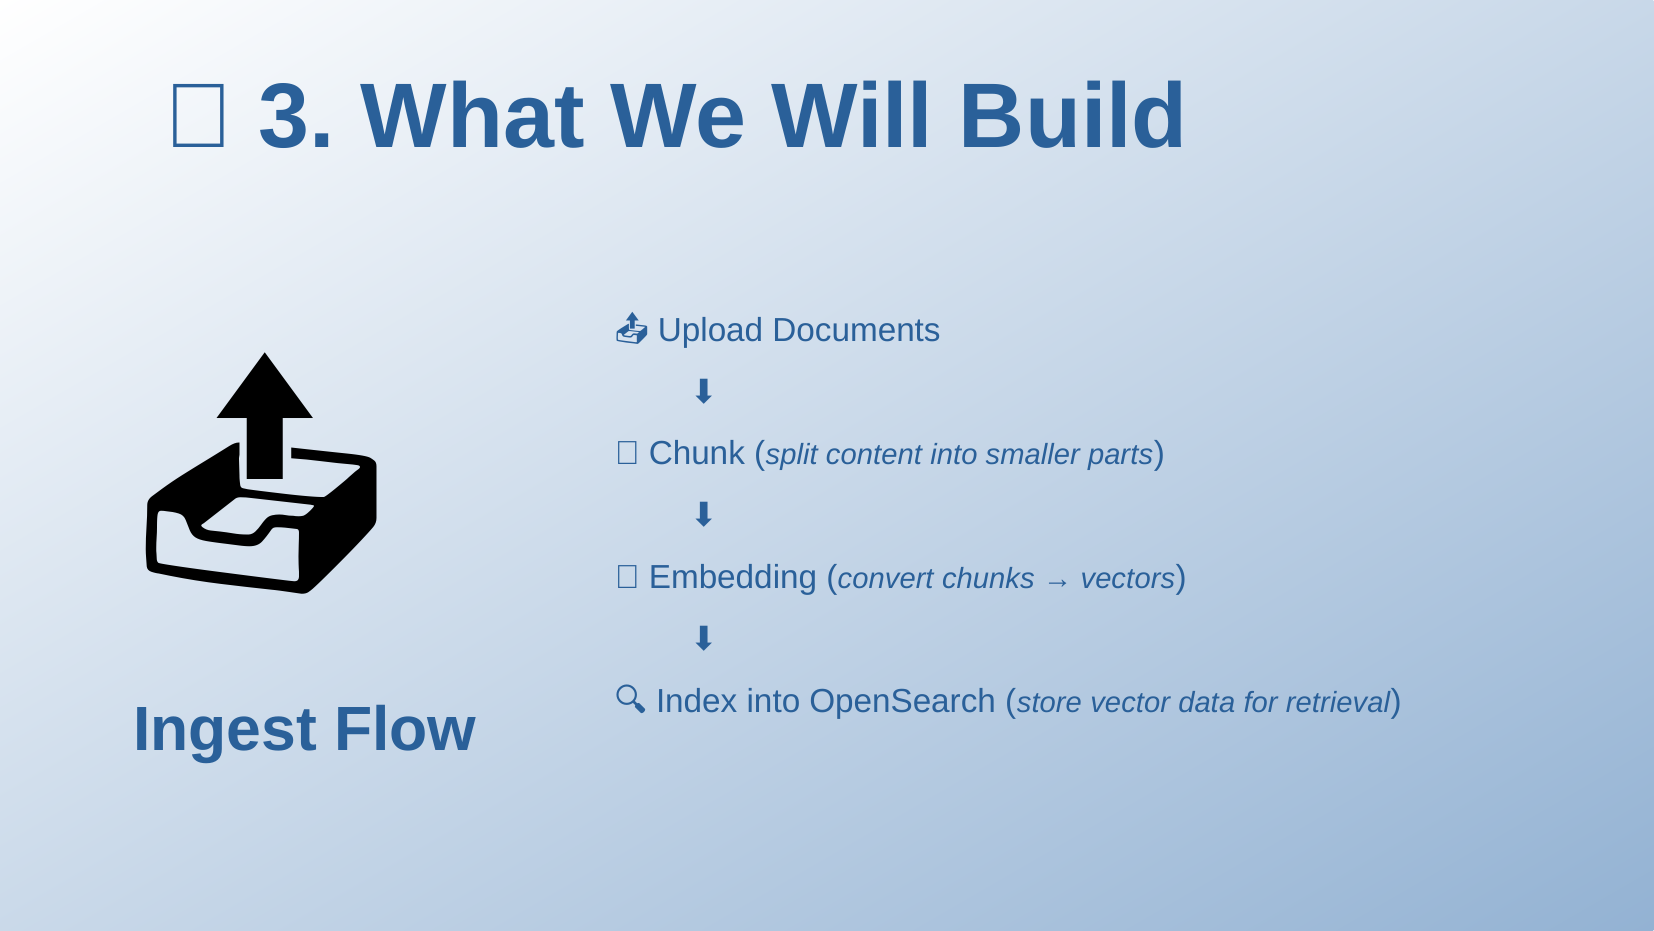

🚀 3. What We Will Build
📤 Upload Documents
	⬇️
🧩 Chunk (split content into smaller parts)
	⬇️
🧠 Embedding (convert chunks → vectors)
	⬇️
🔍 Index into OpenSearch (store vector data for retrieval)
📤
Ingest Flow